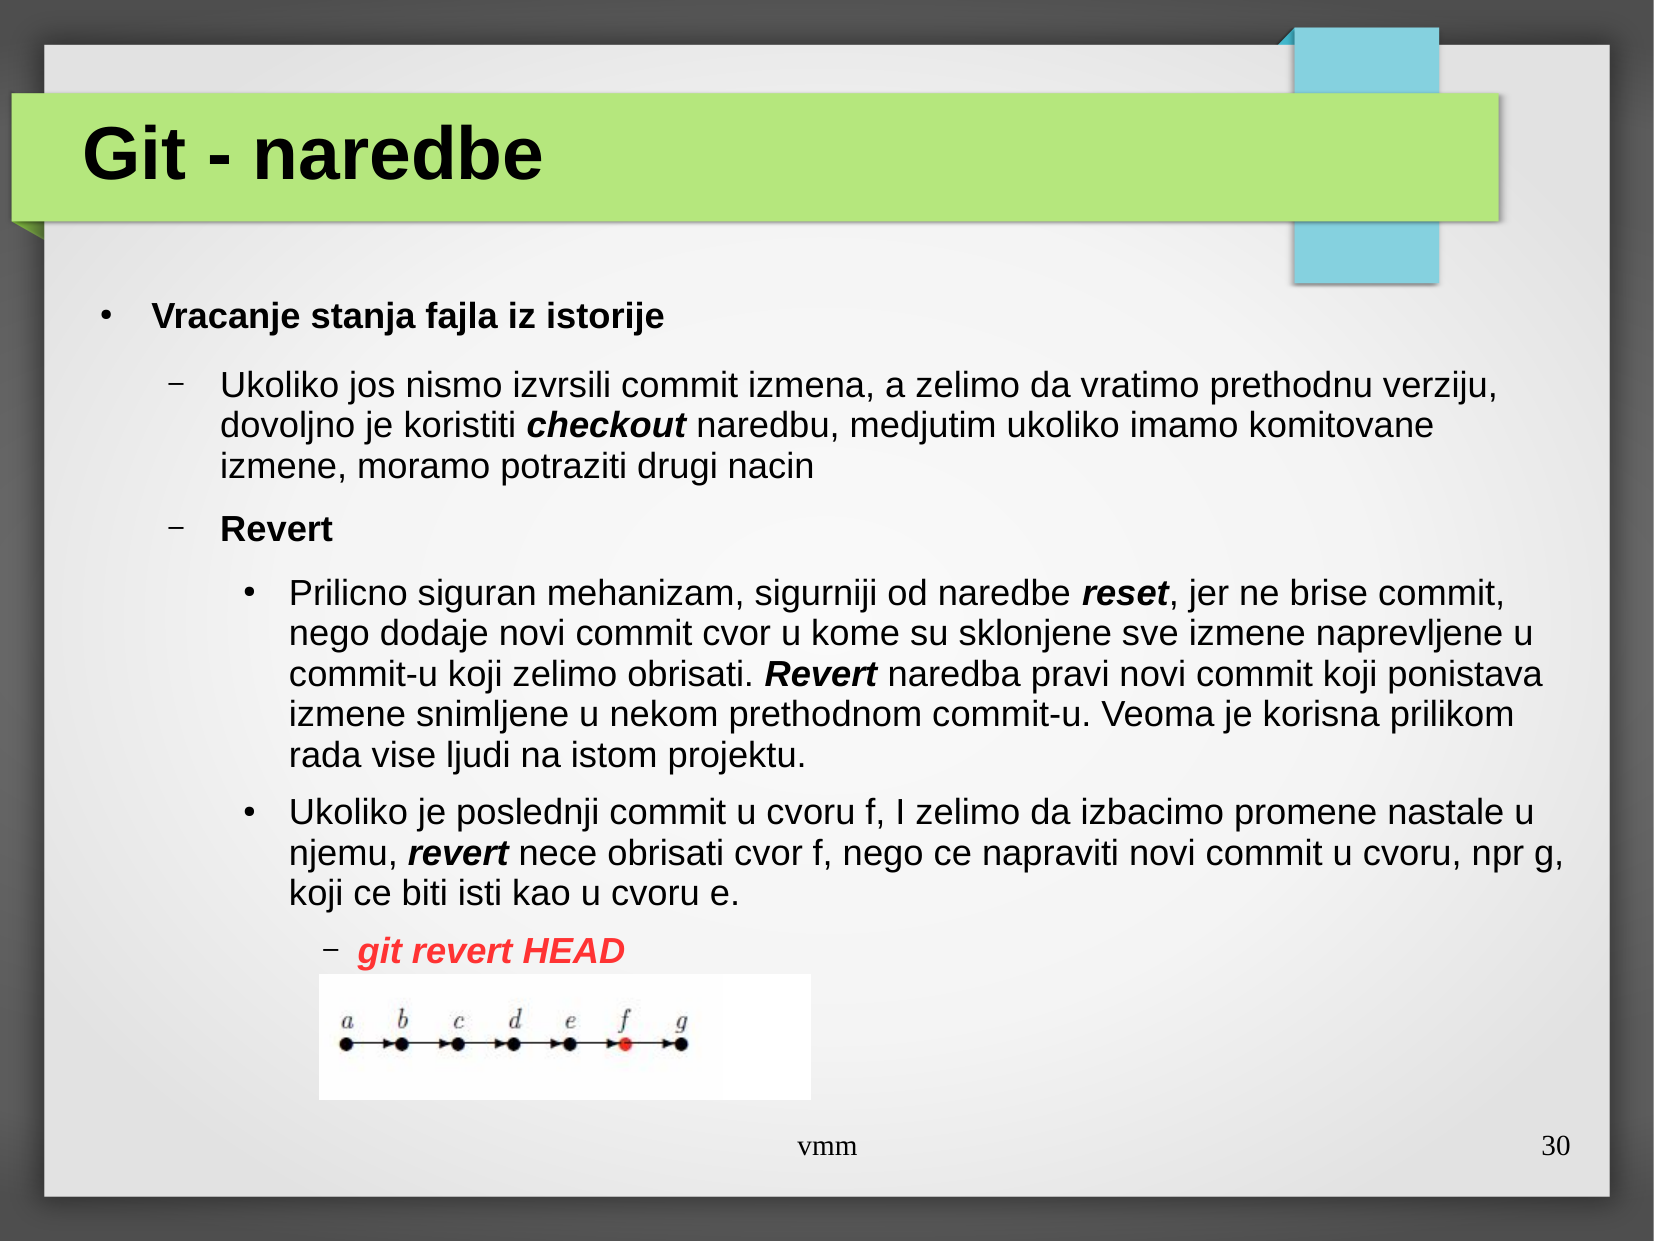

# Git - naredbe
Vracanje stanja fajla iz istorije
Ukoliko jos nismo izvrsili commit izmena, a zelimo da vratimo prethodnu verziju, dovoljno je koristiti checkout naredbu, medjutim ukoliko imamo komitovane izmene, moramo potraziti drugi nacin
Revert
Prilicno siguran mehanizam, sigurniji od naredbe reset, jer ne brise commit, nego dodaje novi commit cvor u kome su sklonjene sve izmene naprevljene u commit-u koji zelimo obrisati. Revert naredba pravi novi commit koji ponistava izmene snimljene u nekom prethodnom commit-u. Veoma je korisna prilikom rada vise ljudi na istom projektu.
Ukoliko je poslednji commit u cvoru f, I zelimo da izbacimo promene nastale u njemu, revert nece obrisati cvor f, nego ce napraviti novi commit u cvoru, npr g, koji ce biti isti kao u cvoru e.
git revert HEAD
vmm
30